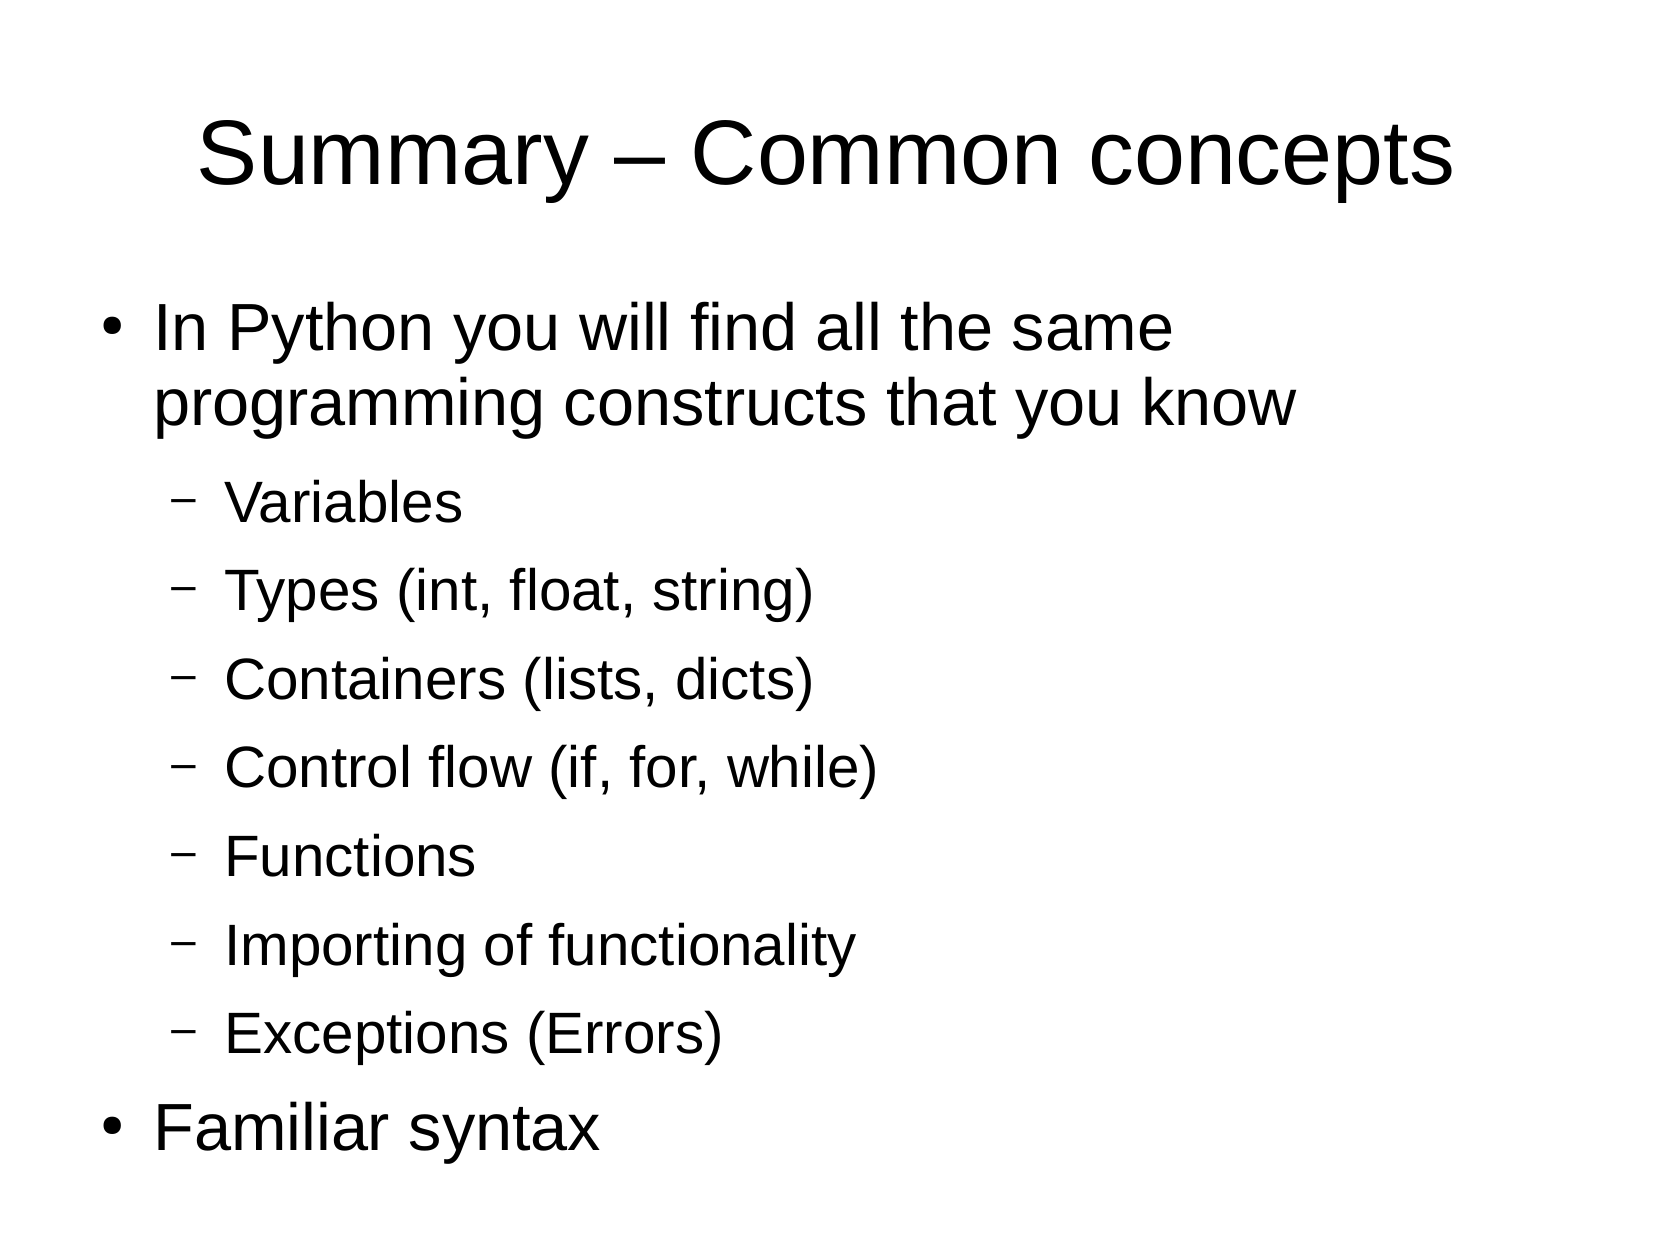

# Summary – Common concepts
In Python you will find all the same programming constructs that you know
Variables
Types (int, float, string)
Containers (lists, dicts)
Control flow (if, for, while)
Functions
Importing of functionality
Exceptions (Errors)
Familiar syntax